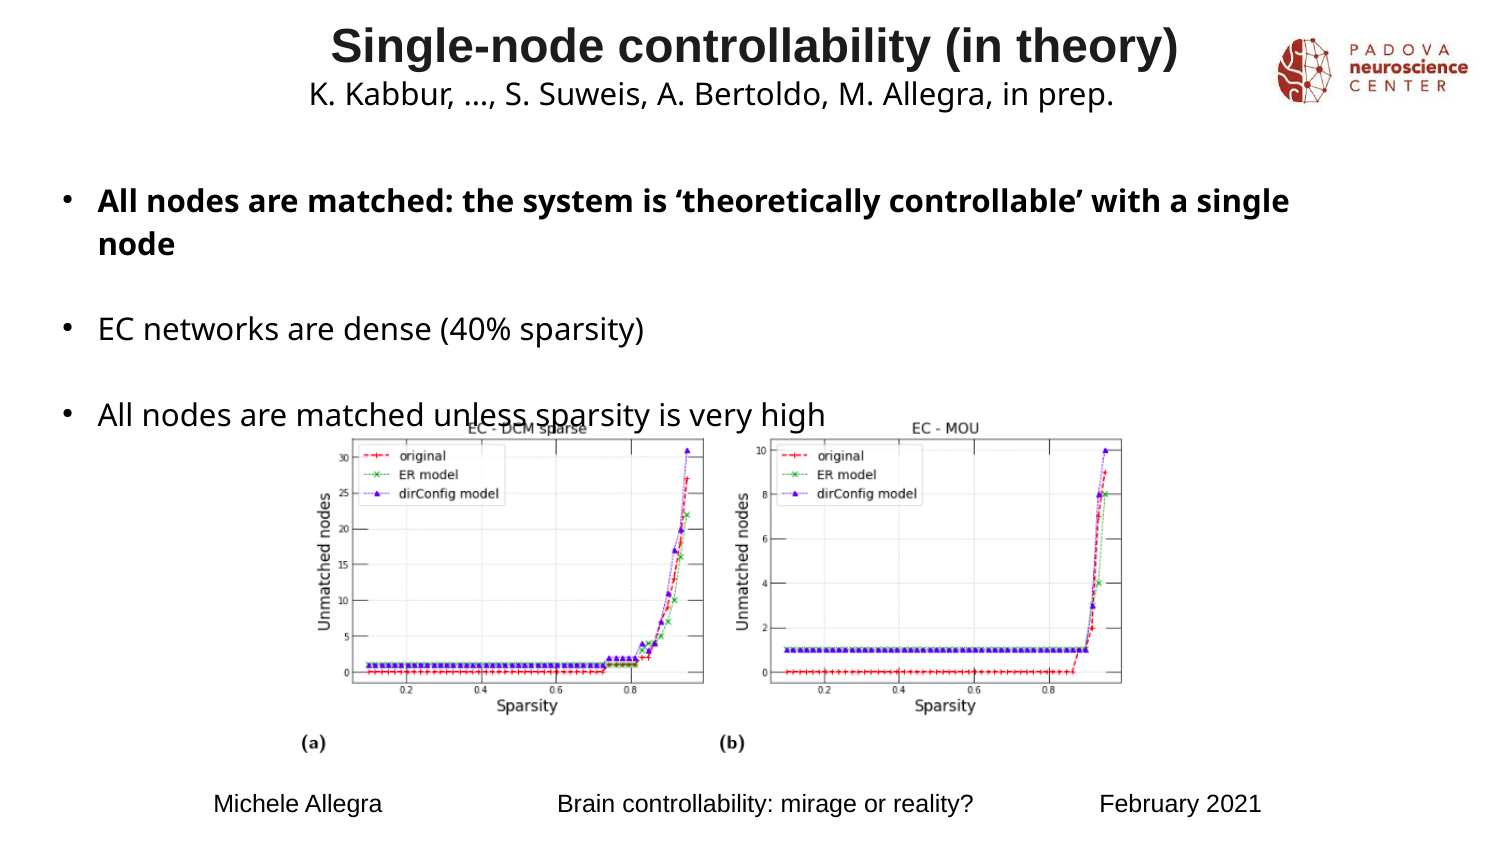

Single-node controllability (in theory)
K. Kabbur, …, S. Suweis, A. Bertoldo, M. Allegra, in prep.
All nodes are matched: the system is ‘theoretically controllable’ with a single node
EC networks are dense (40% sparsity)
All nodes are matched unless sparsity is very high
Michele Allegra Brain controllability: mirage or reality? February 2021